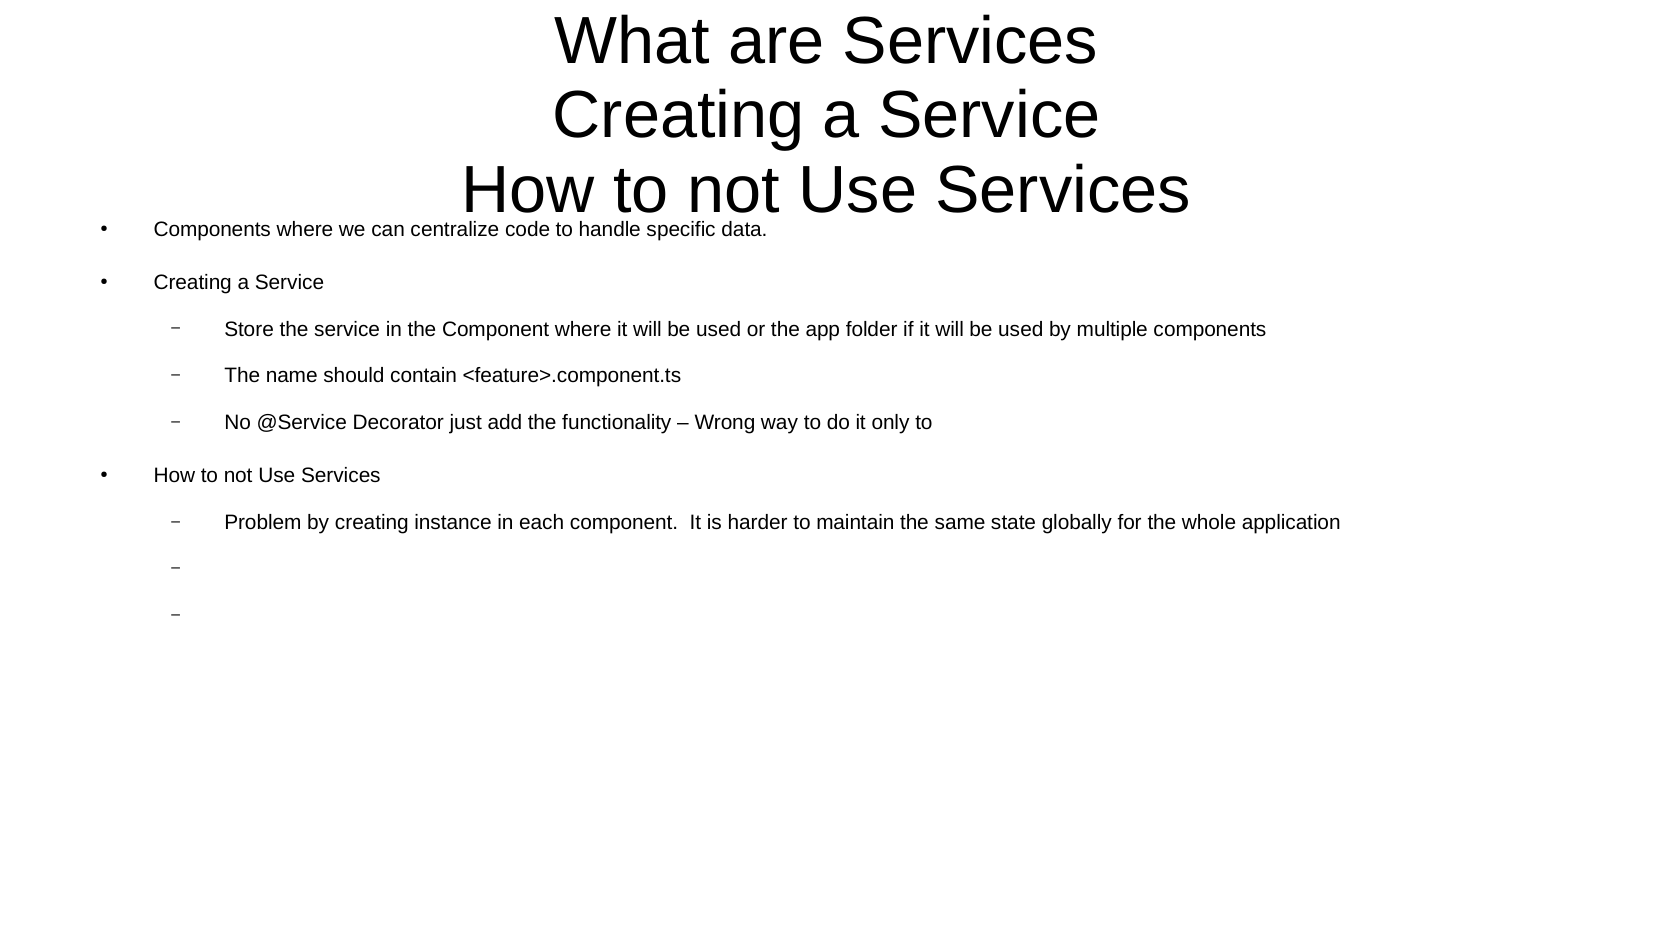

# What are Services Creating a Service How to not Use Services
Components where we can centralize code to handle specific data.
Creating a Service
Store the service in the Component where it will be used or the app folder if it will be used by multiple components
The name should contain <feature>.component.ts
No @Service Decorator just add the functionality – Wrong way to do it only to
How to not Use Services
Problem by creating instance in each component. It is harder to maintain the same state globally for the whole application